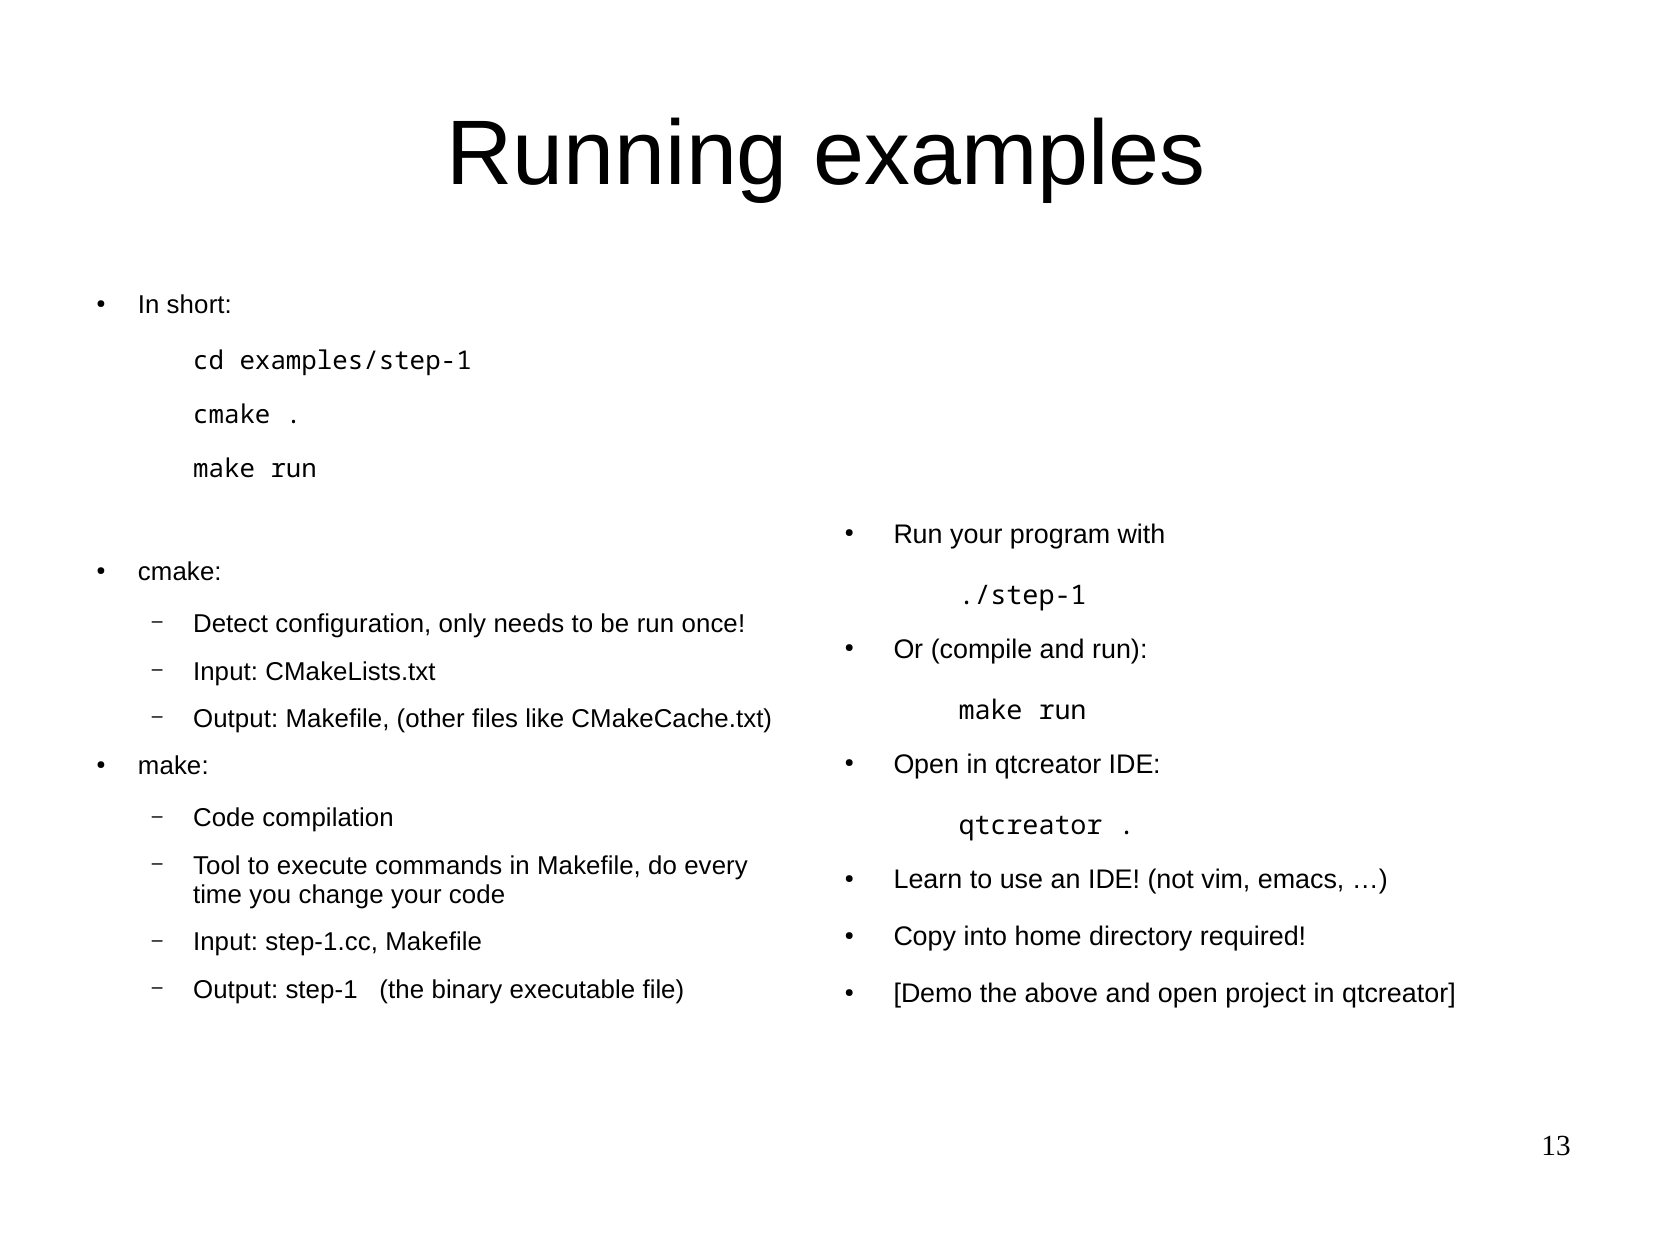

# Running examples
In short:
cd examples/step-1
cmake .
make run
cmake:
Detect configuration, only needs to be run once!
Input: CMakeLists.txt
Output: Makefile, (other files like CMakeCache.txt)
make:
Code compilation
Tool to execute commands in Makefile, do every time you change your code
Input: step-1.cc, Makefile
Output: step-1 (the binary executable file)
Run your program with
./step-1
Or (compile and run):
make run
Open in qtcreator IDE:
qtcreator .
Learn to use an IDE! (not vim, emacs, …)
Copy into home directory required!
[Demo the above and open project in qtcreator]
13